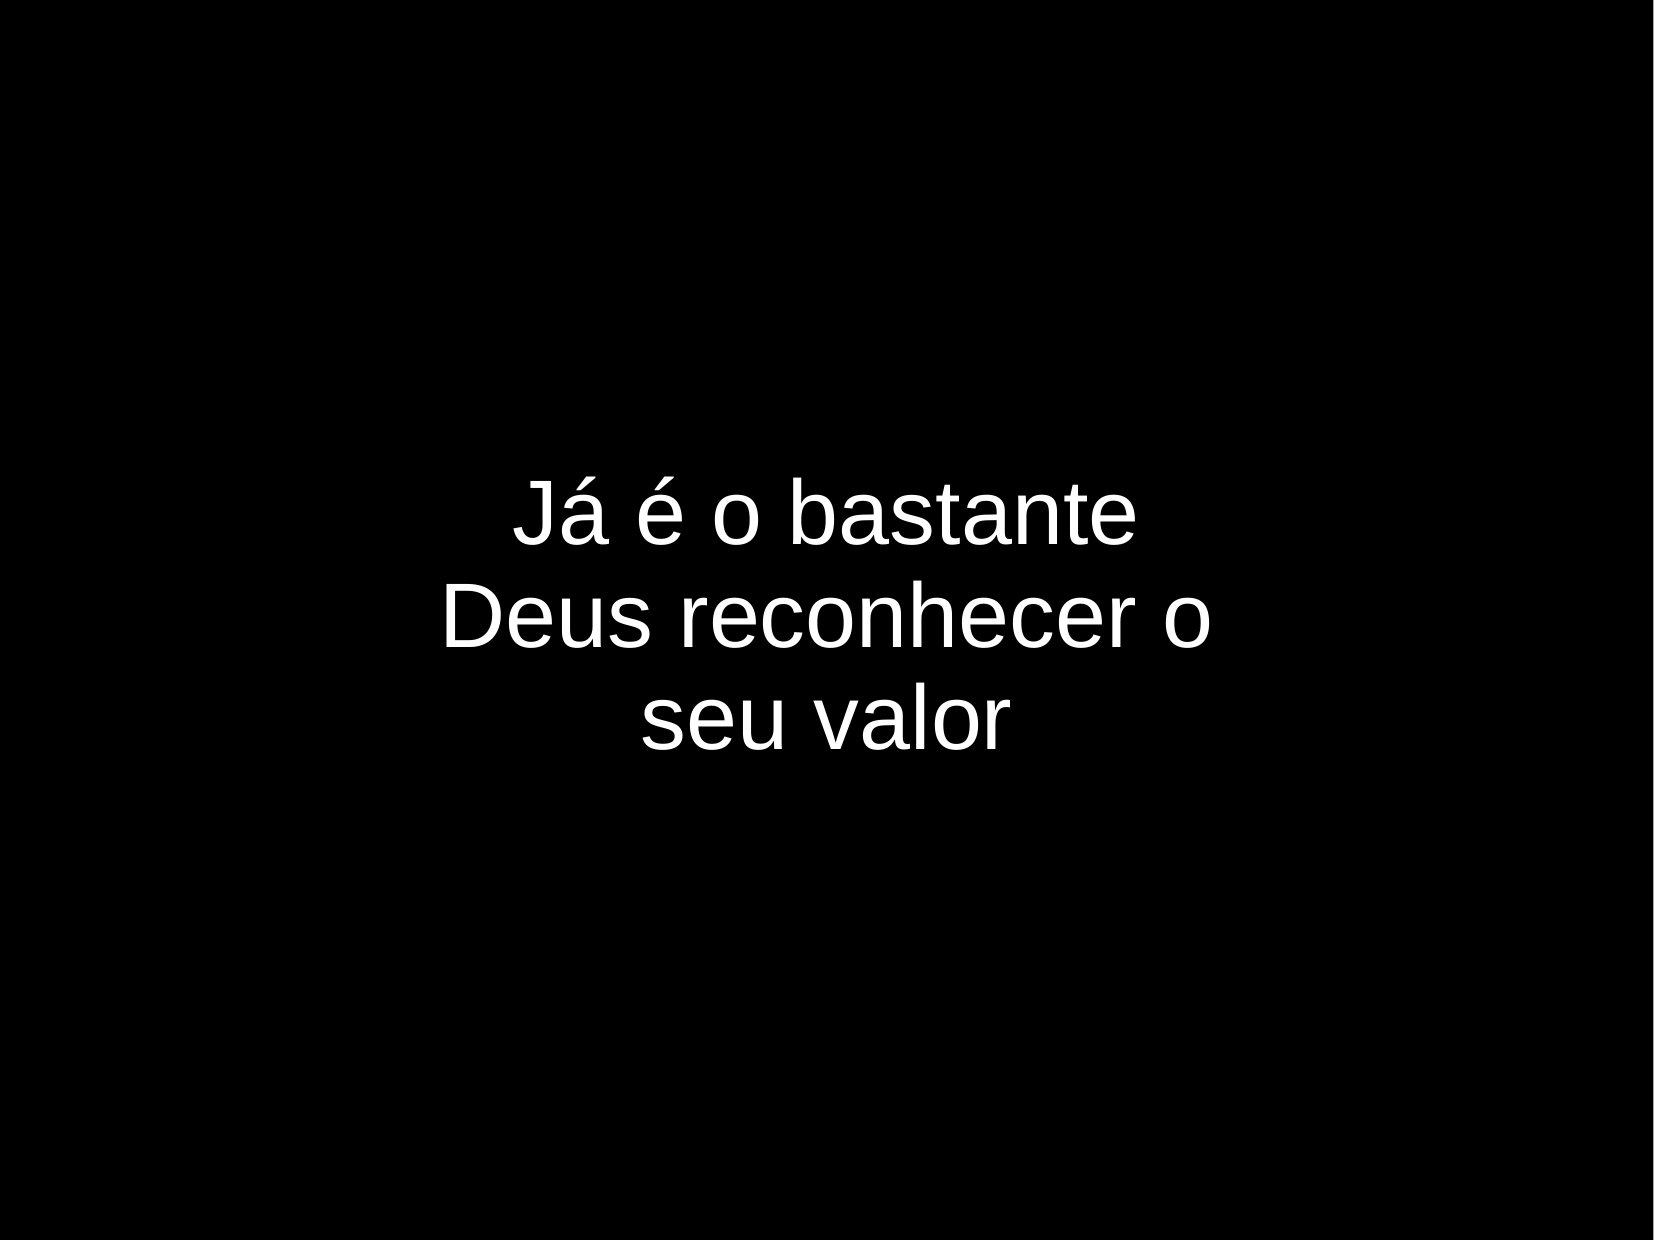

# Já é o bastante
Deus reconhecer o
seu valor